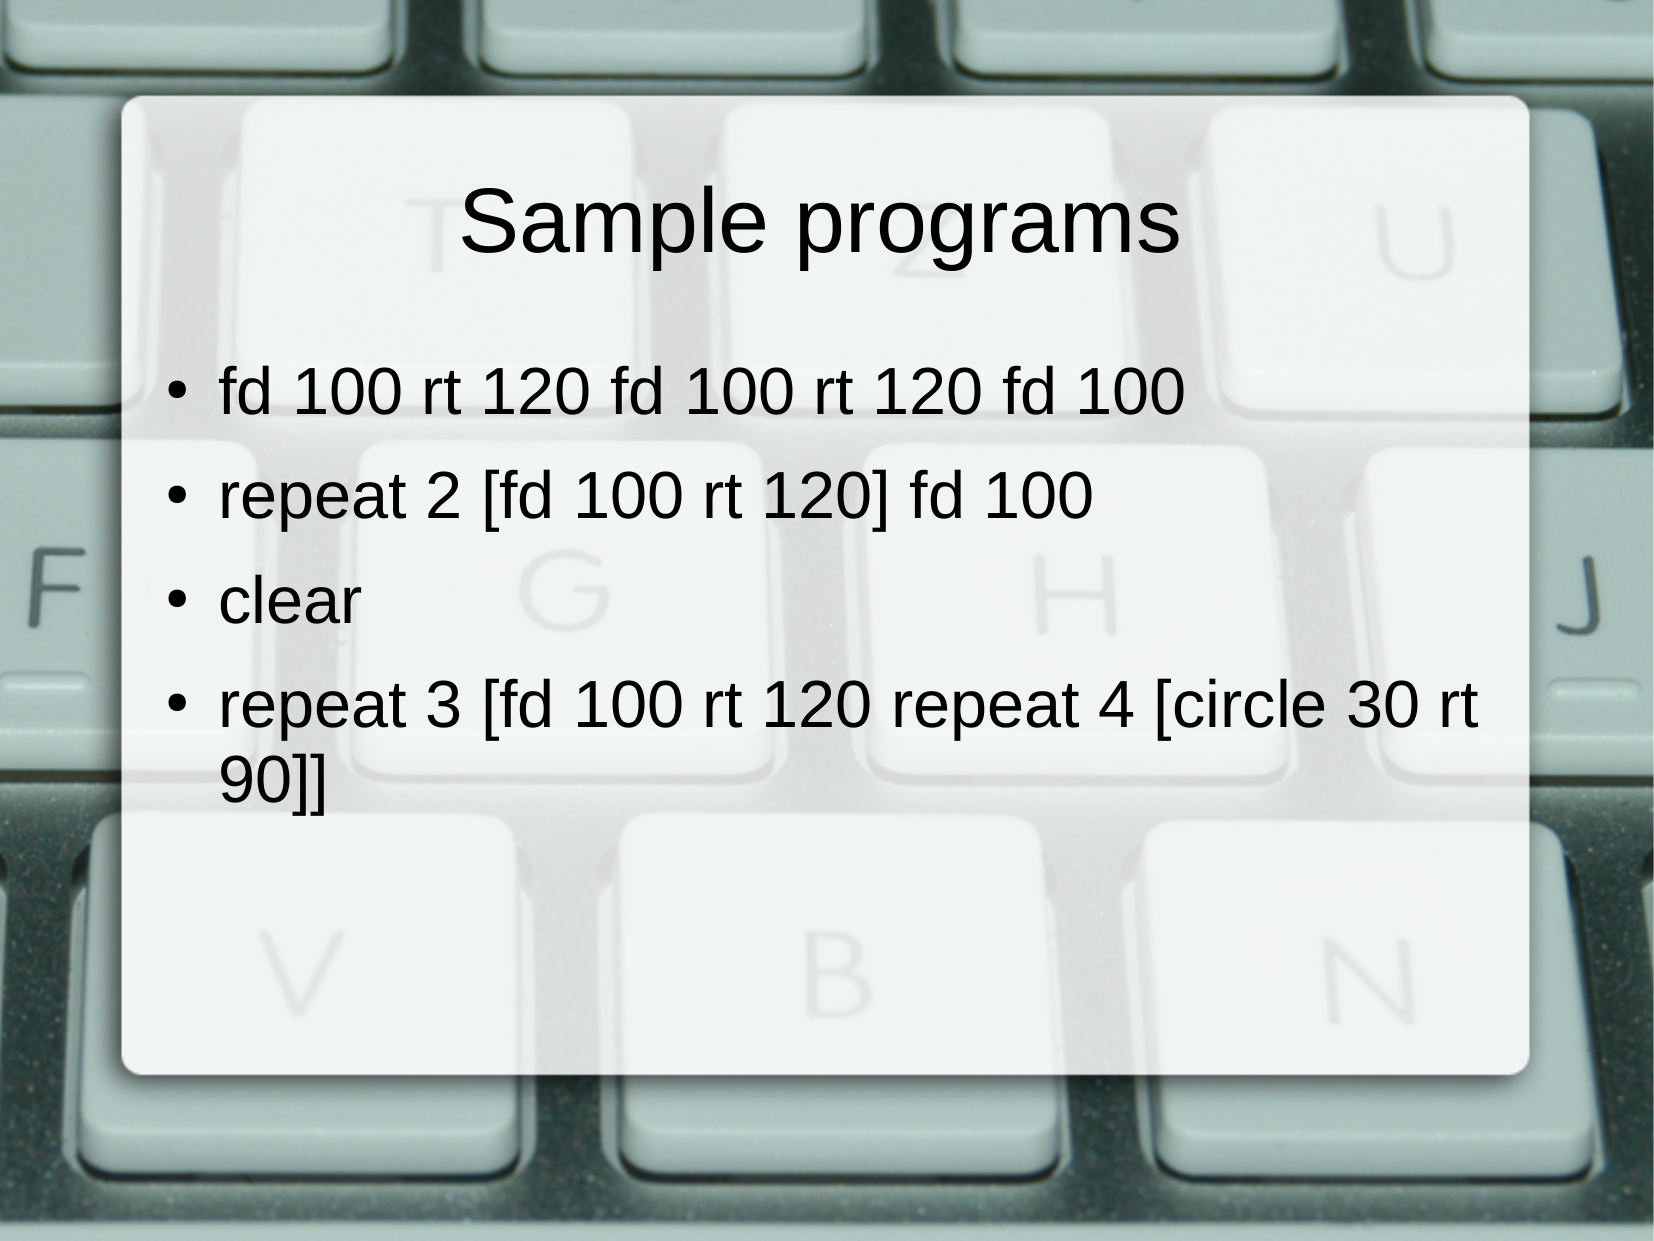

# Sample programs
fd 100 rt 120 fd 100 rt 120 fd 100
repeat 2 [fd 100 rt 120] fd 100
clear
repeat 3 [fd 100 rt 120 repeat 4 [circle 30 rt 90]]